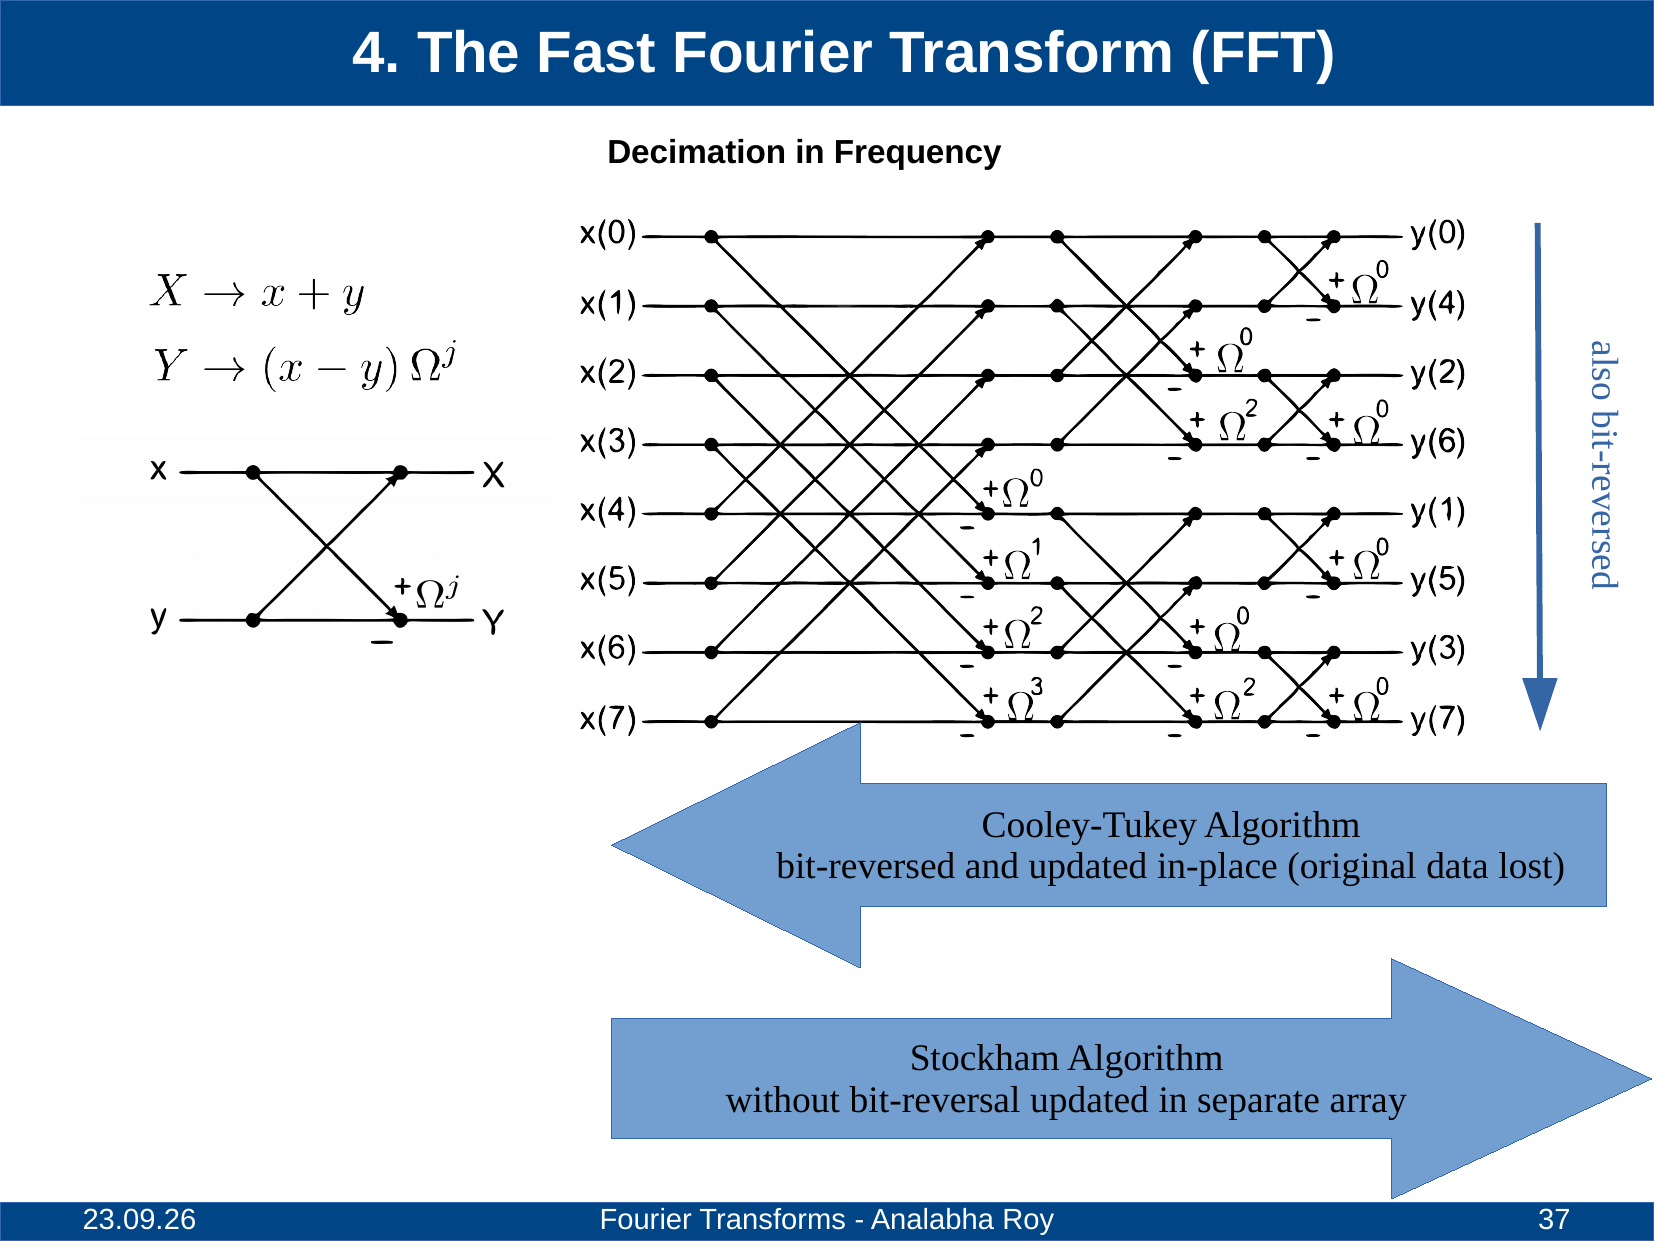

# 4. The Fast Fourier Transform (FFT)
also bit-reversed
Decimation in Frequency
Cooley-Tukey Algorithm
bit-reversed and updated in-place (original data lost)
Stockham Algorithm
without bit-reversal updated in separate array
Your name here (insert->page number)
37